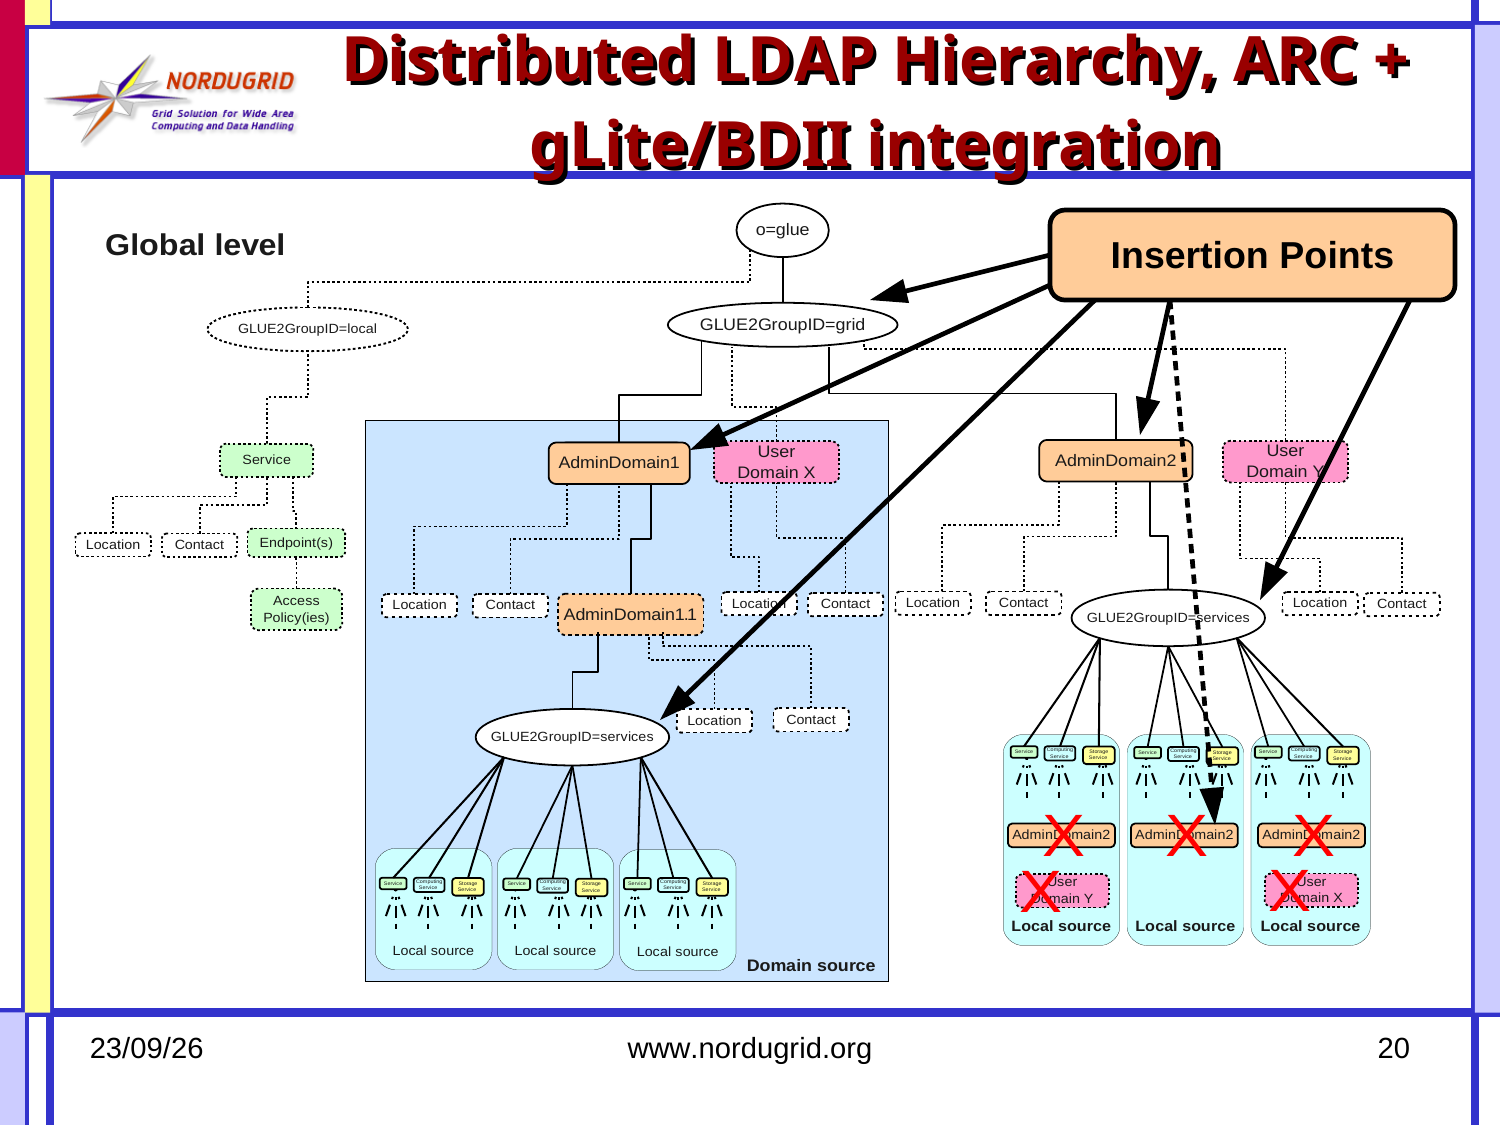

# Distributed LDAP Hierarchy, ARC + gLite/BDII integration
Insertion Points
www.nordugrid.org
20